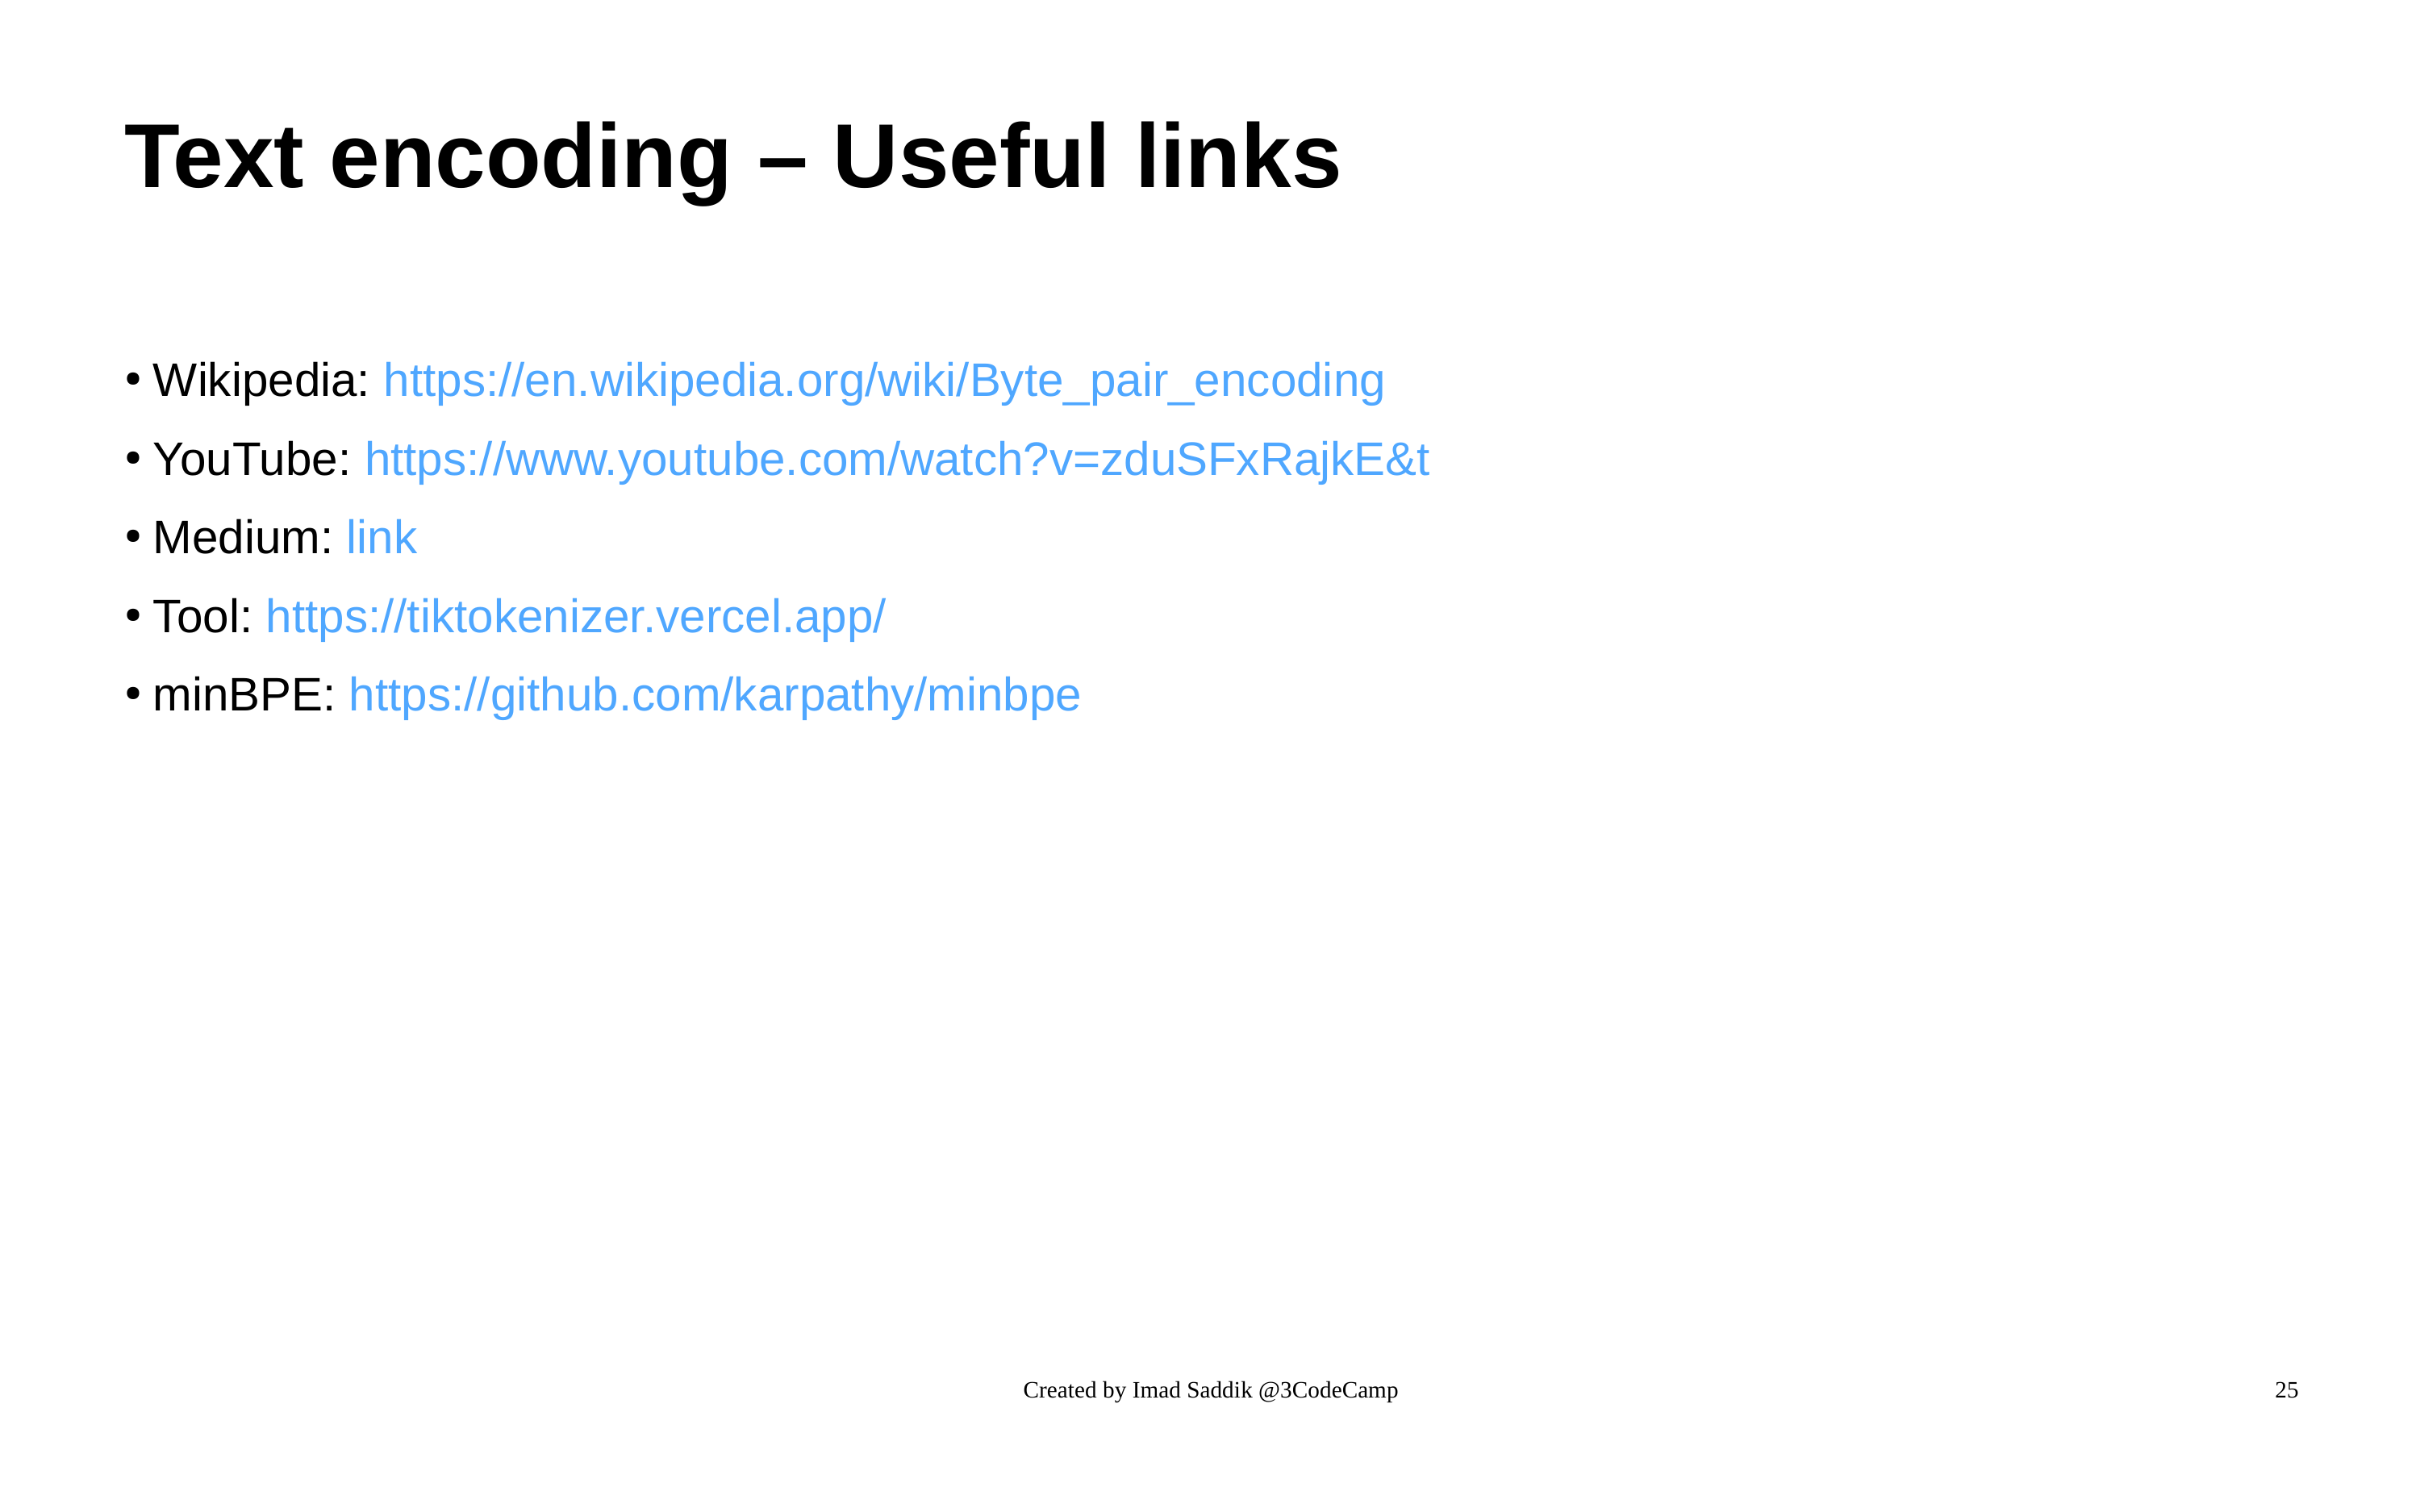

Text encoding – Useful links
Wikipedia: https://en.wikipedia.org/wiki/Byte_pair_encoding
YouTube: https://www.youtube.com/watch?v=zduSFxRajkE&t
Medium: link
Tool: https://tiktokenizer.vercel.app/
minBPE: https://github.com/karpathy/minbpe
Created by Imad Saddik @3CodeCamp
25